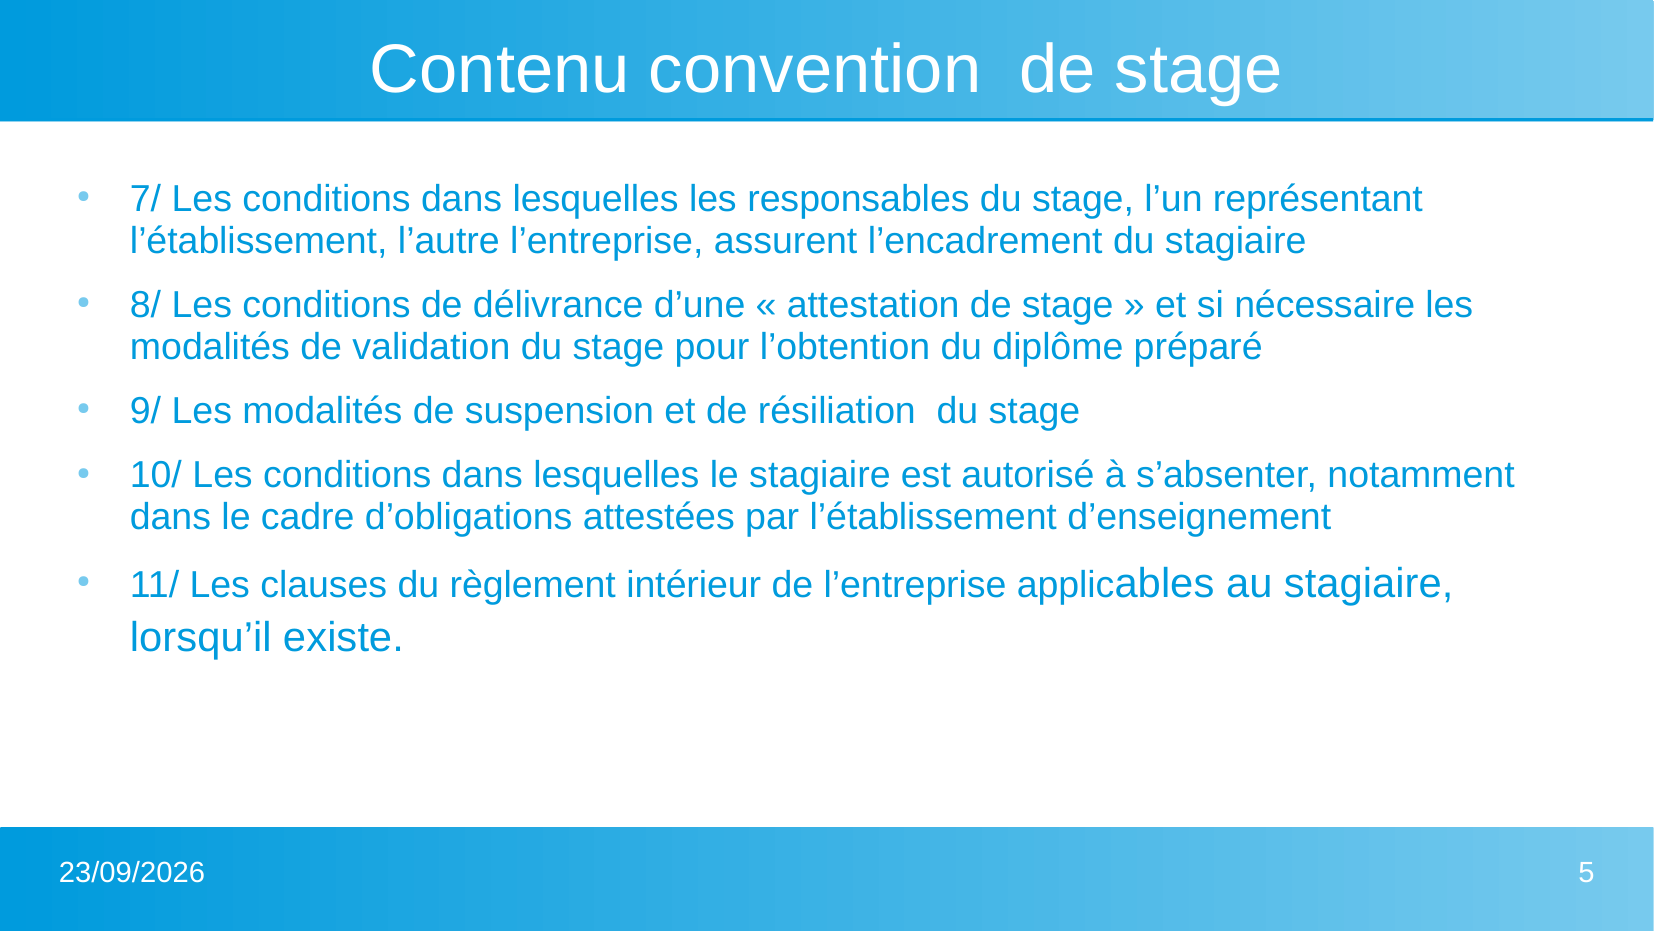

# Contenu convention de stage
7/ Les conditions dans lesquelles les responsables du stage, l’un représentant l’établissement, l’autre l’entreprise, assurent l’encadrement du stagiaire
8/ Les conditions de délivrance d’une « attestation de stage » et si nécessaire les modalités de validation du stage pour l’obtention du diplôme préparé
9/ Les modalités de suspension et de résiliation du stage
10/ Les conditions dans lesquelles le stagiaire est autorisé à s’absenter, notamment dans le cadre d’obligations attestées par l’établissement d’enseignement
11/ Les clauses du règlement intérieur de l’entreprise applicables au stagiaire, lorsqu’il existe.
5